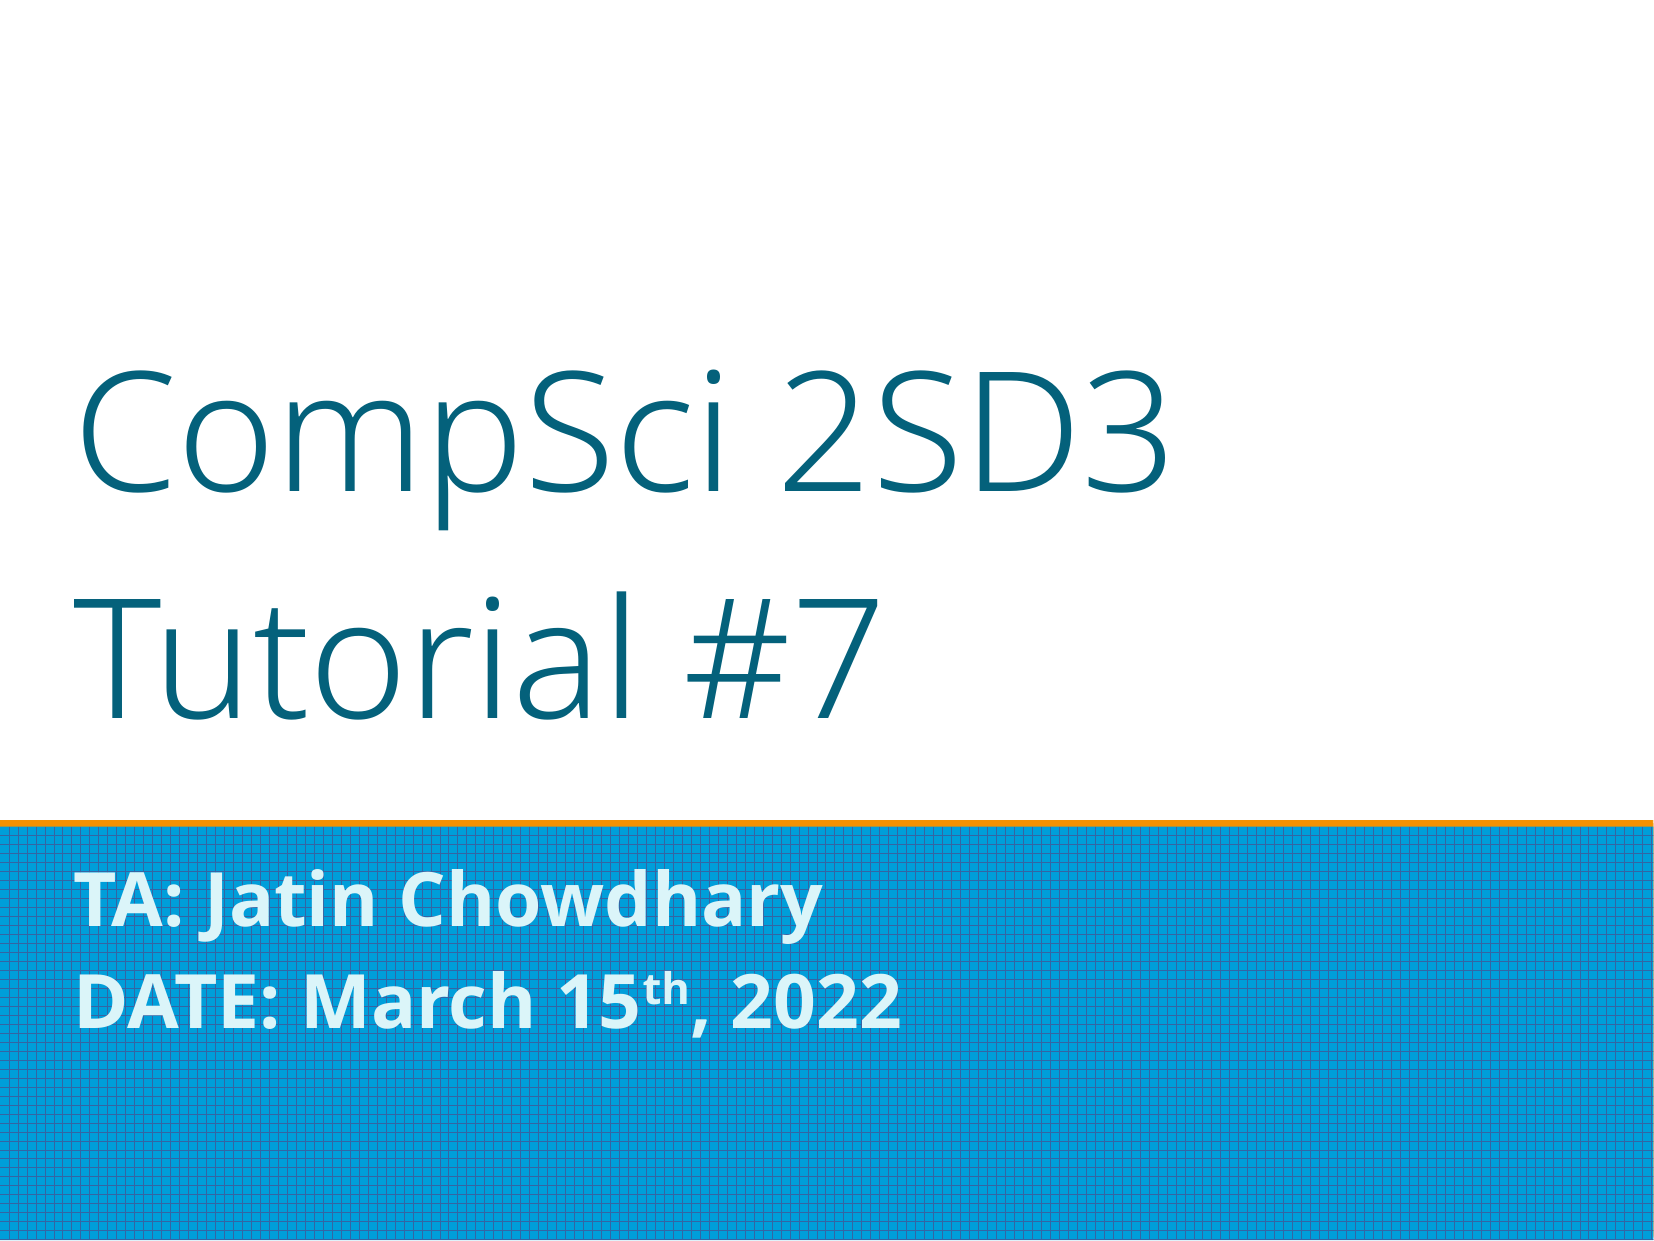

# CompSci 2SD3 Tutorial #7
TA: Jatin Chowdhary
DATE: March 15th, 2022